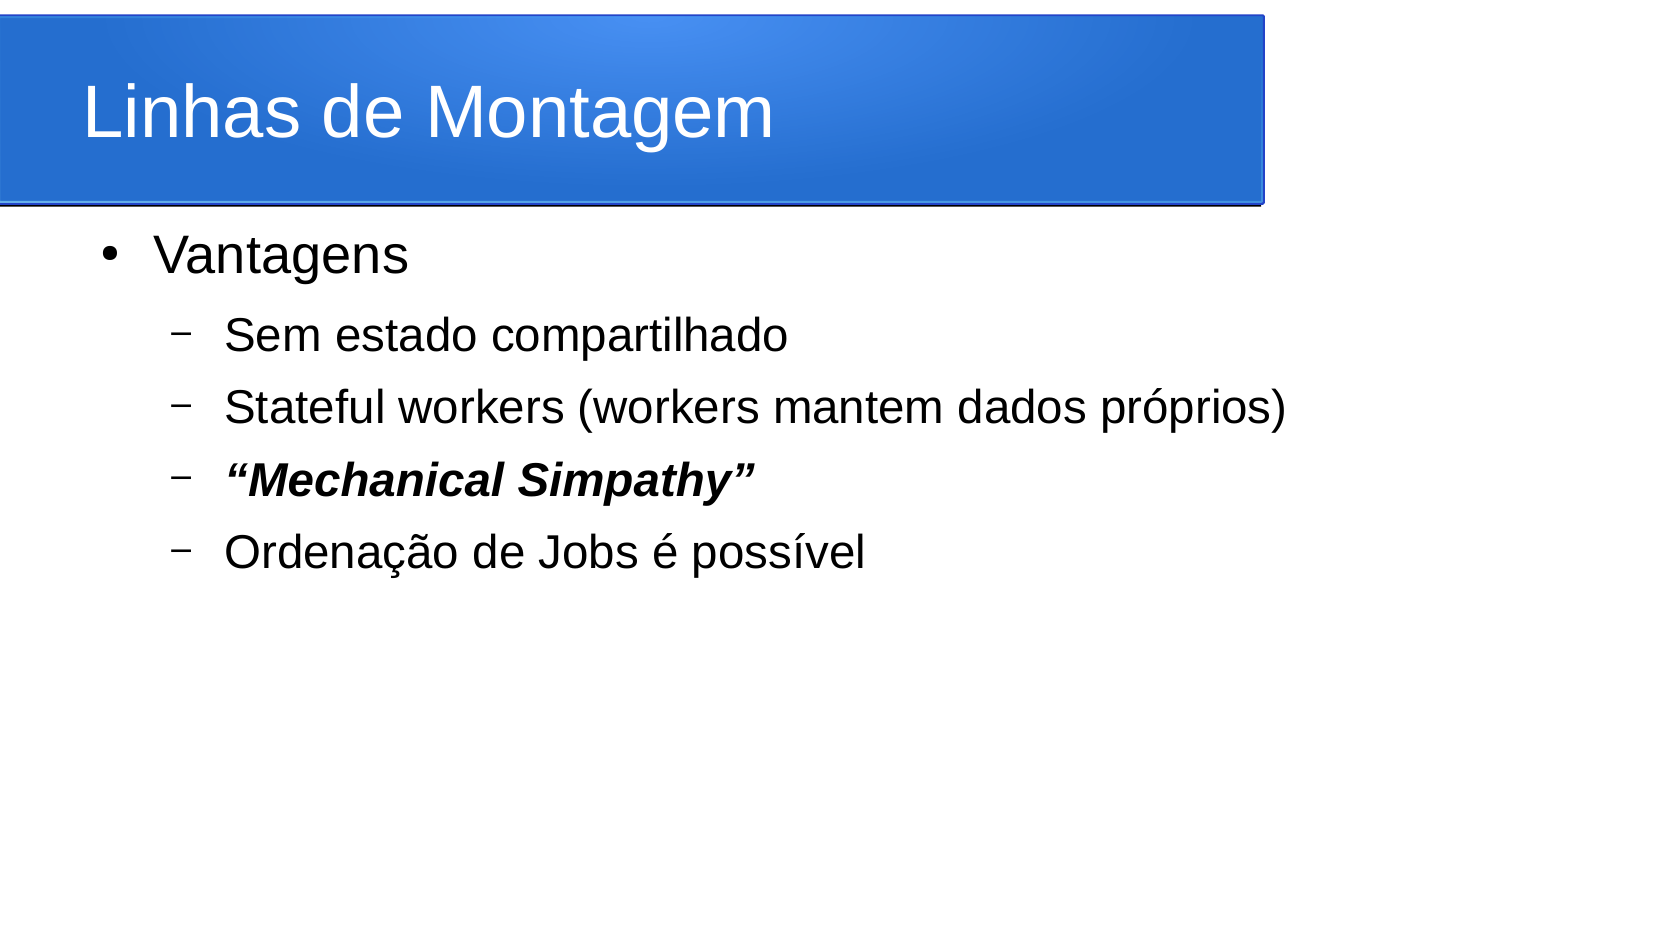

# Linhas de Montagem
Vantagens
Sem estado compartilhado
Stateful workers (workers mantem dados próprios)
“Mechanical Simpathy”
Ordenação de Jobs é possível